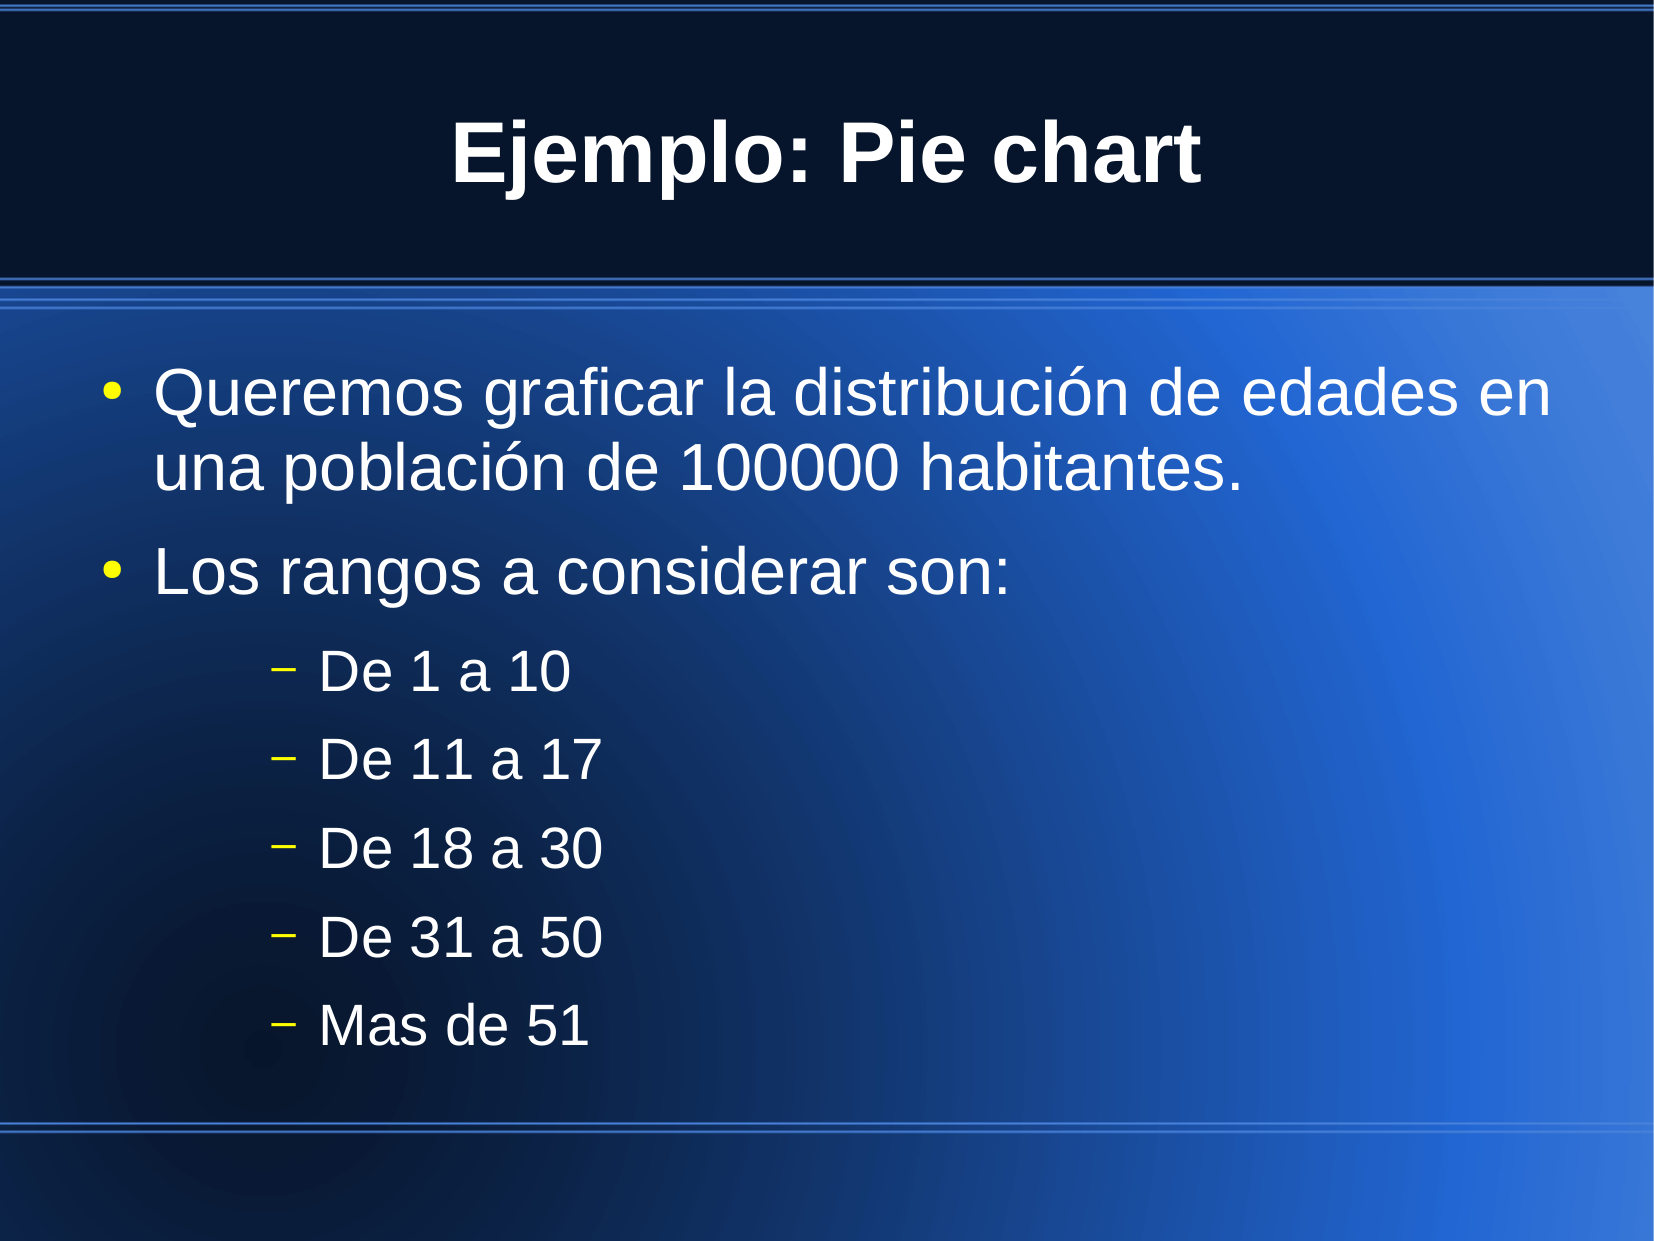

# Ejemplo: Pie chart
Queremos graficar la distribución de edades en una población de 100000 habitantes.
Los rangos a considerar son:
De 1 a 10
De 11 a 17
De 18 a 30
De 31 a 50
Mas de 51